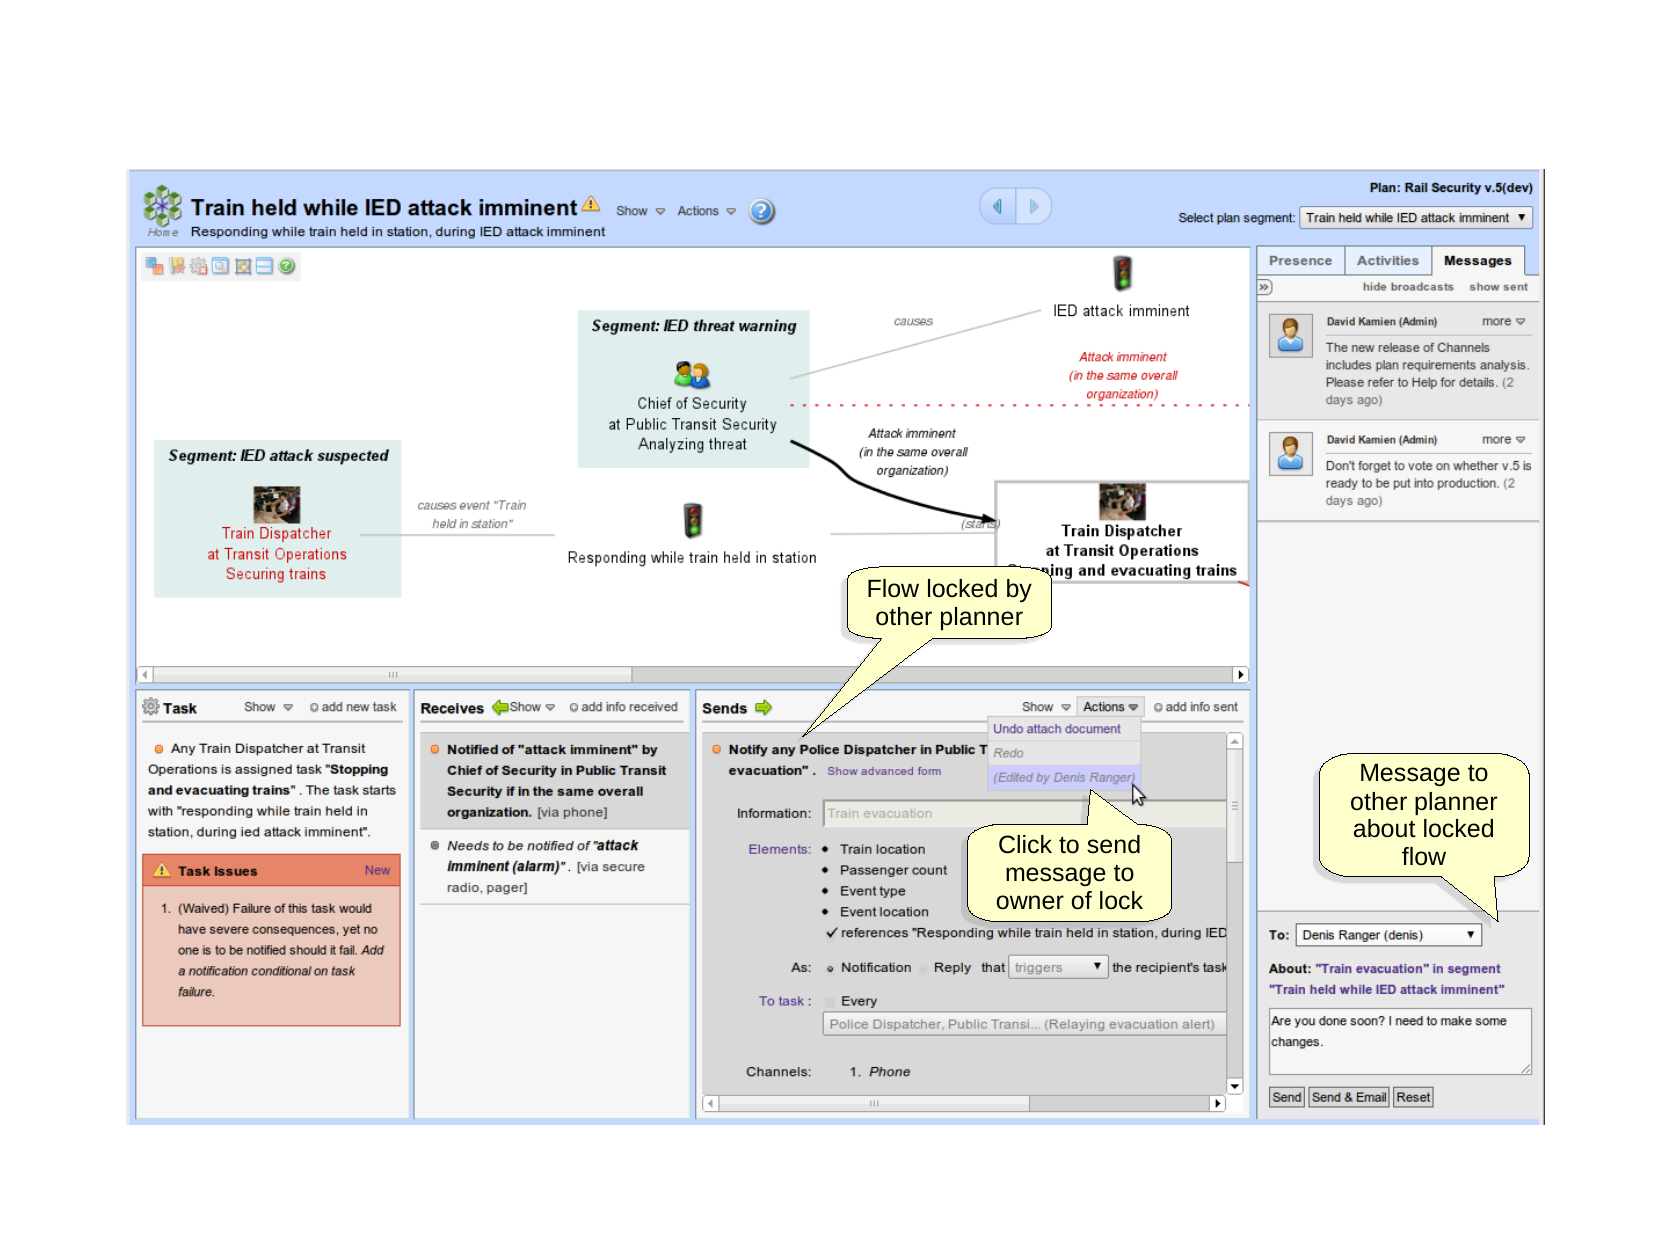

Flow locked by other planner
Message to other planner about locked flow
Click to send message to owner of lock